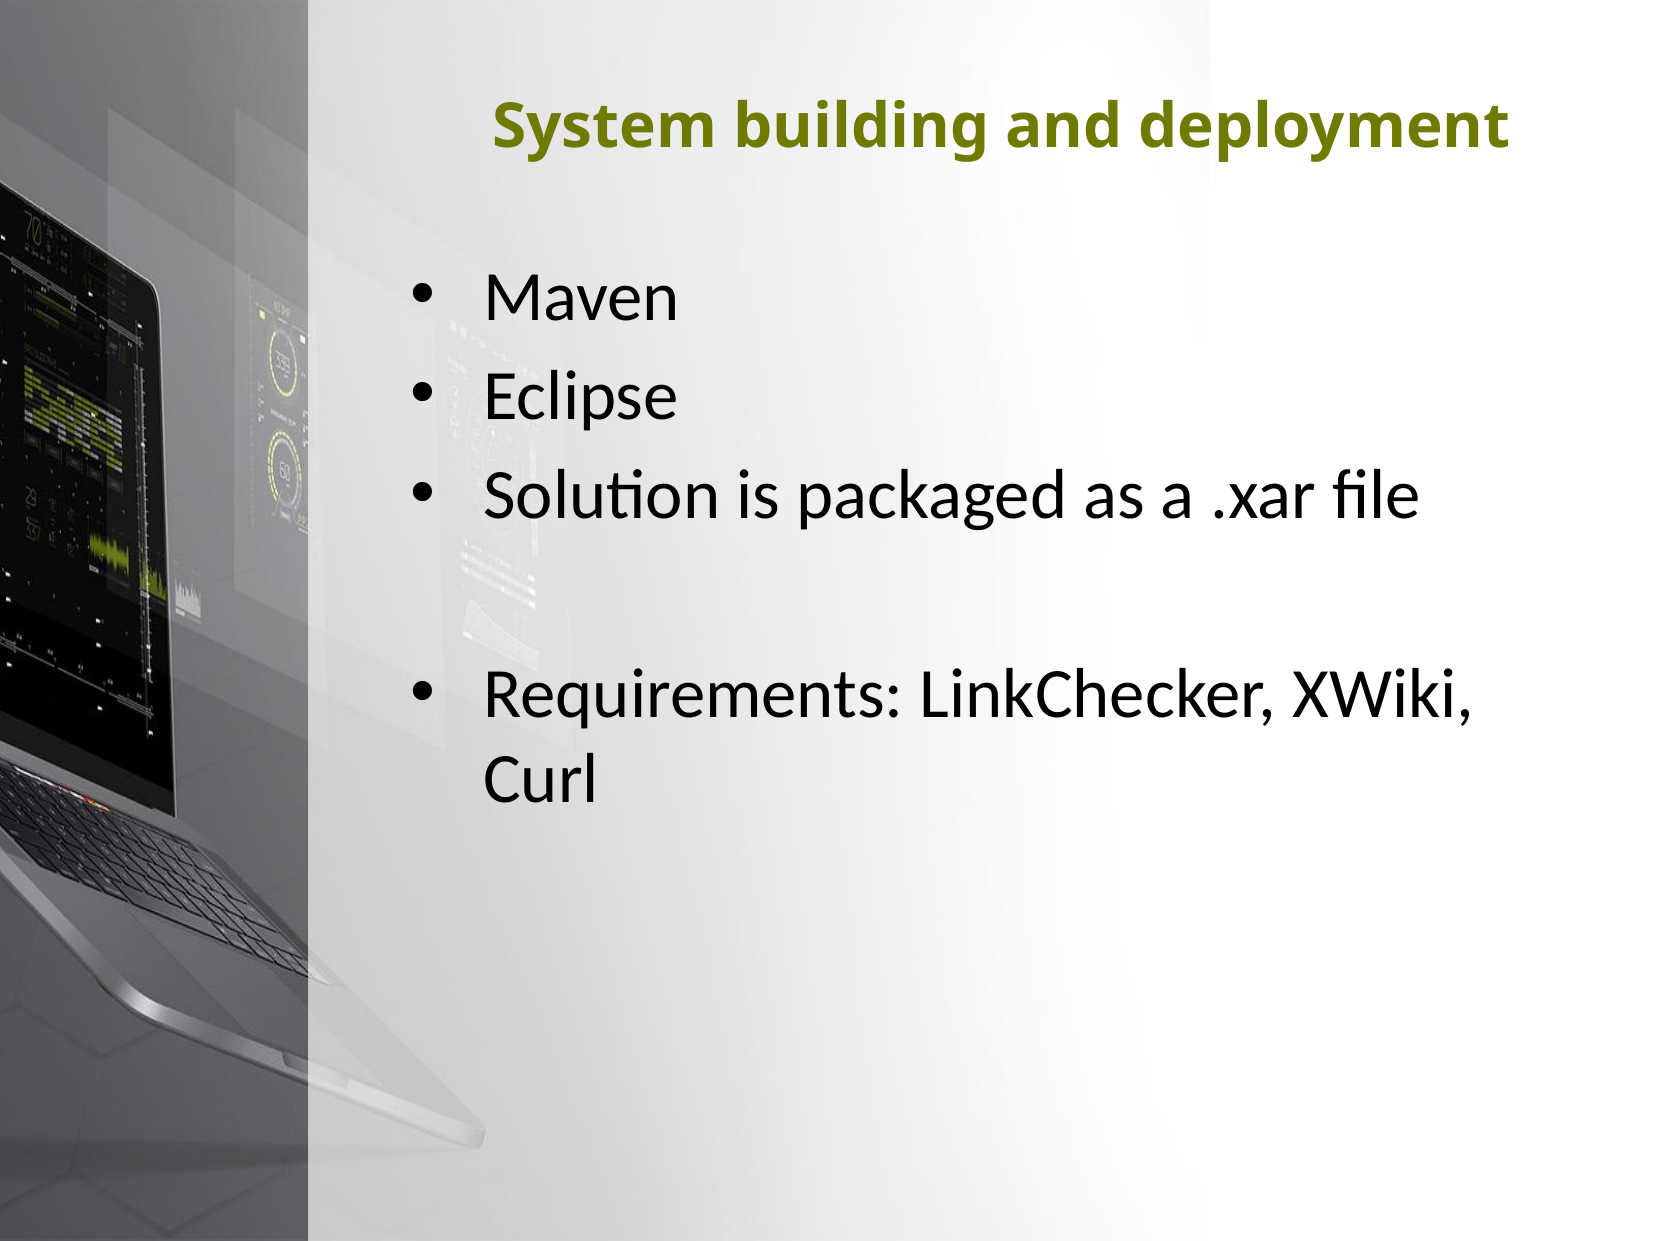

System building and deployment
# Maven
Eclipse
Solution is packaged as a .xar file
Requirements: LinkChecker, XWiki, Curl